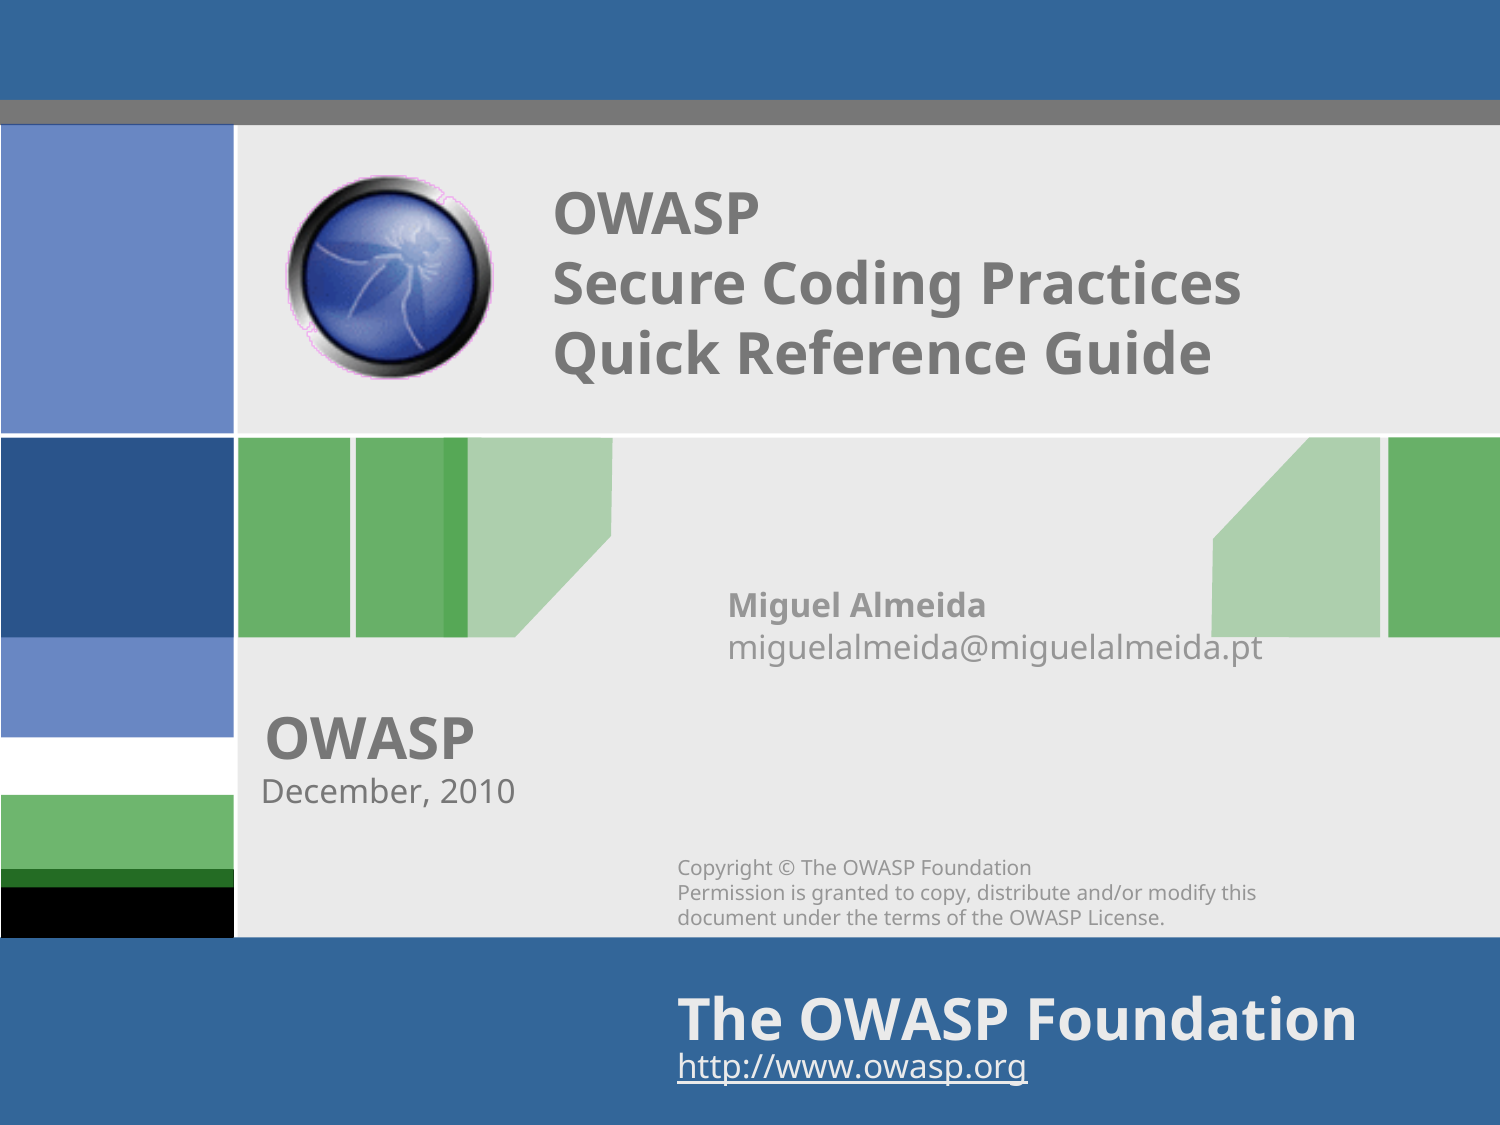

# OWASP Secure Coding Practices Quick Reference Guide
Miguel Almeida
miguelalmeida@miguelalmeida.pt
December, 2010